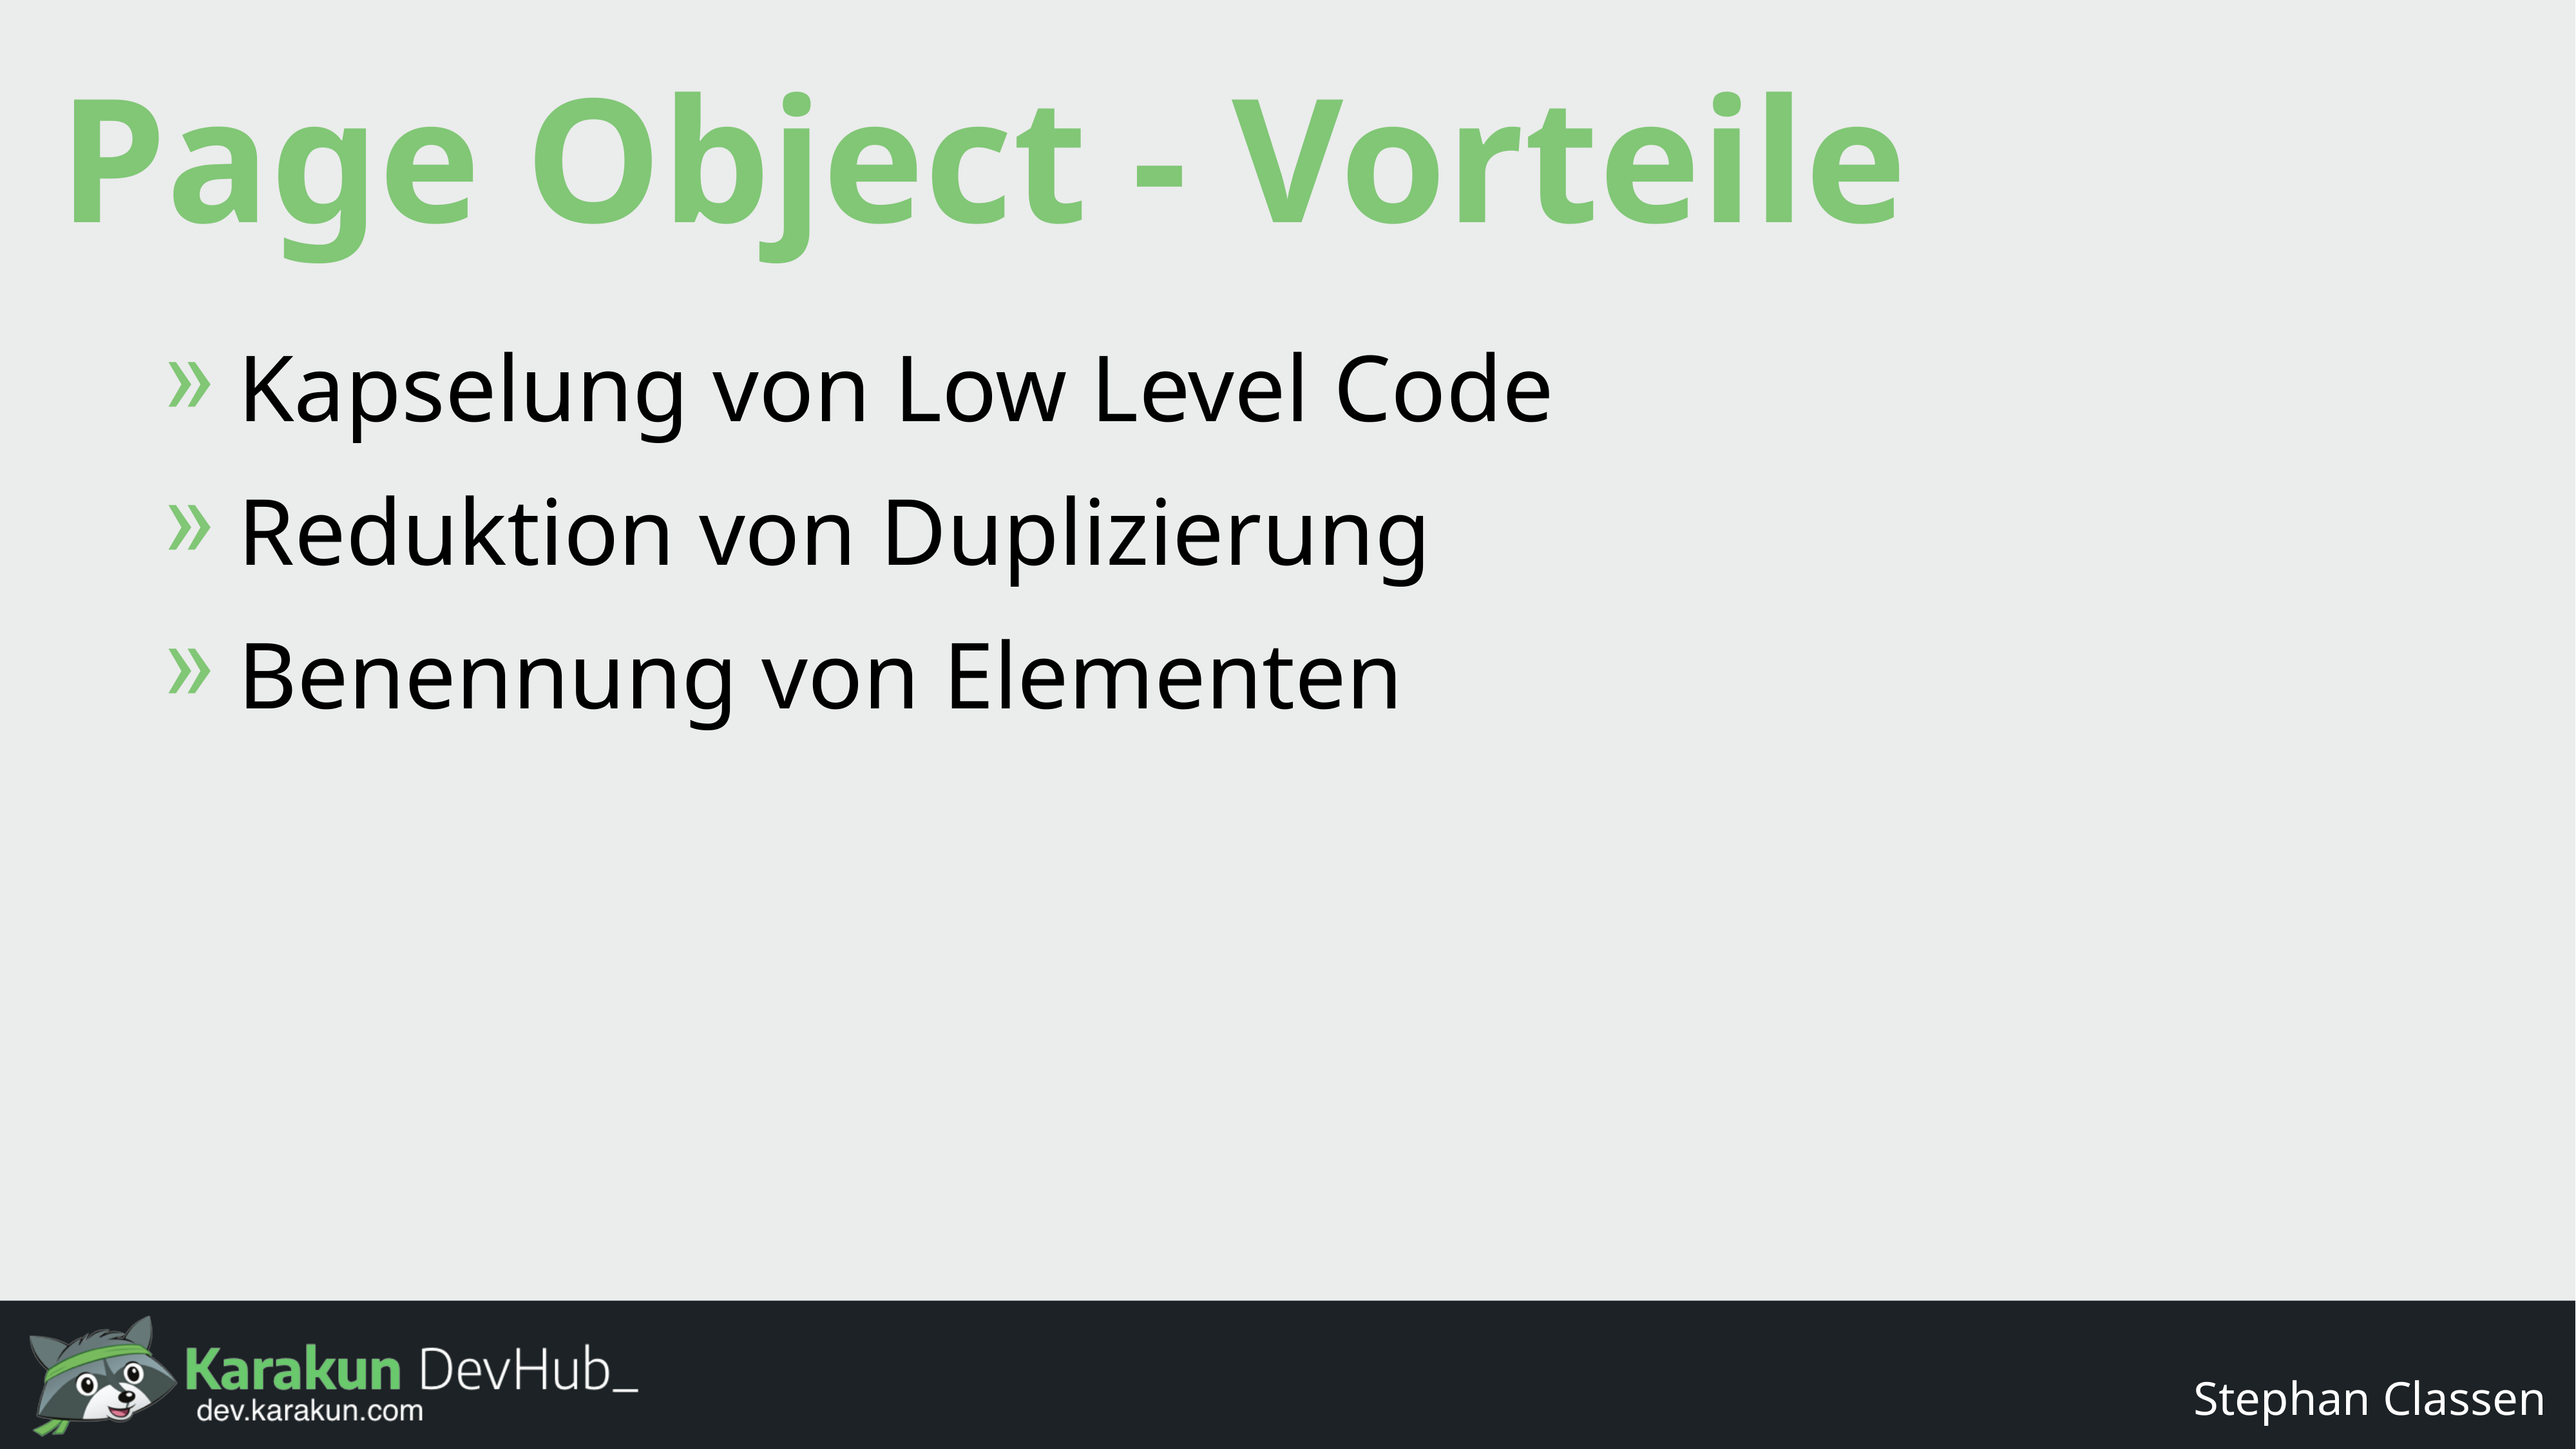

Page Object - Vorteile
Kapselung von Low Level Code
Reduktion von Duplizierung
Benennung von Elementen
Stephan Classen
ddddd